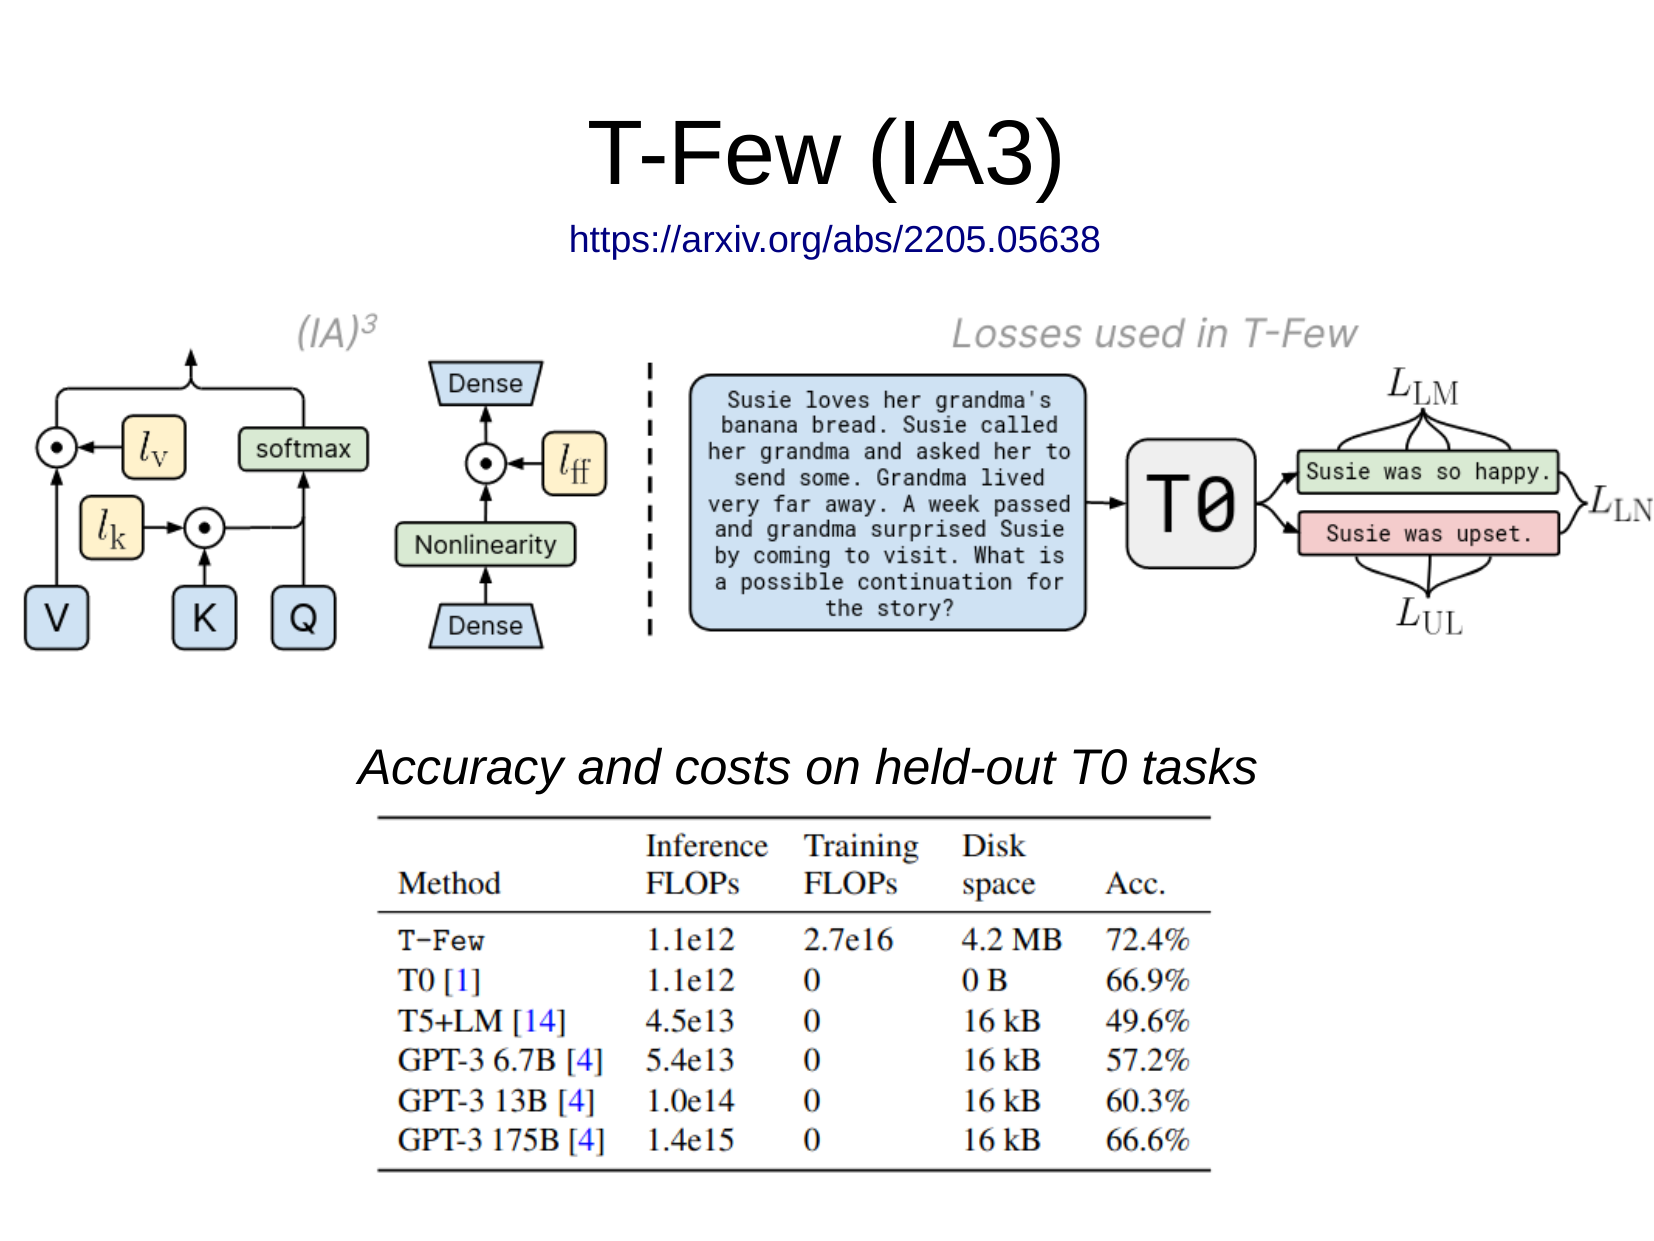

# T-Few (IA3)
https://arxiv.org/abs/2205.05638
Accuracy and costs on held-out T0 tasks